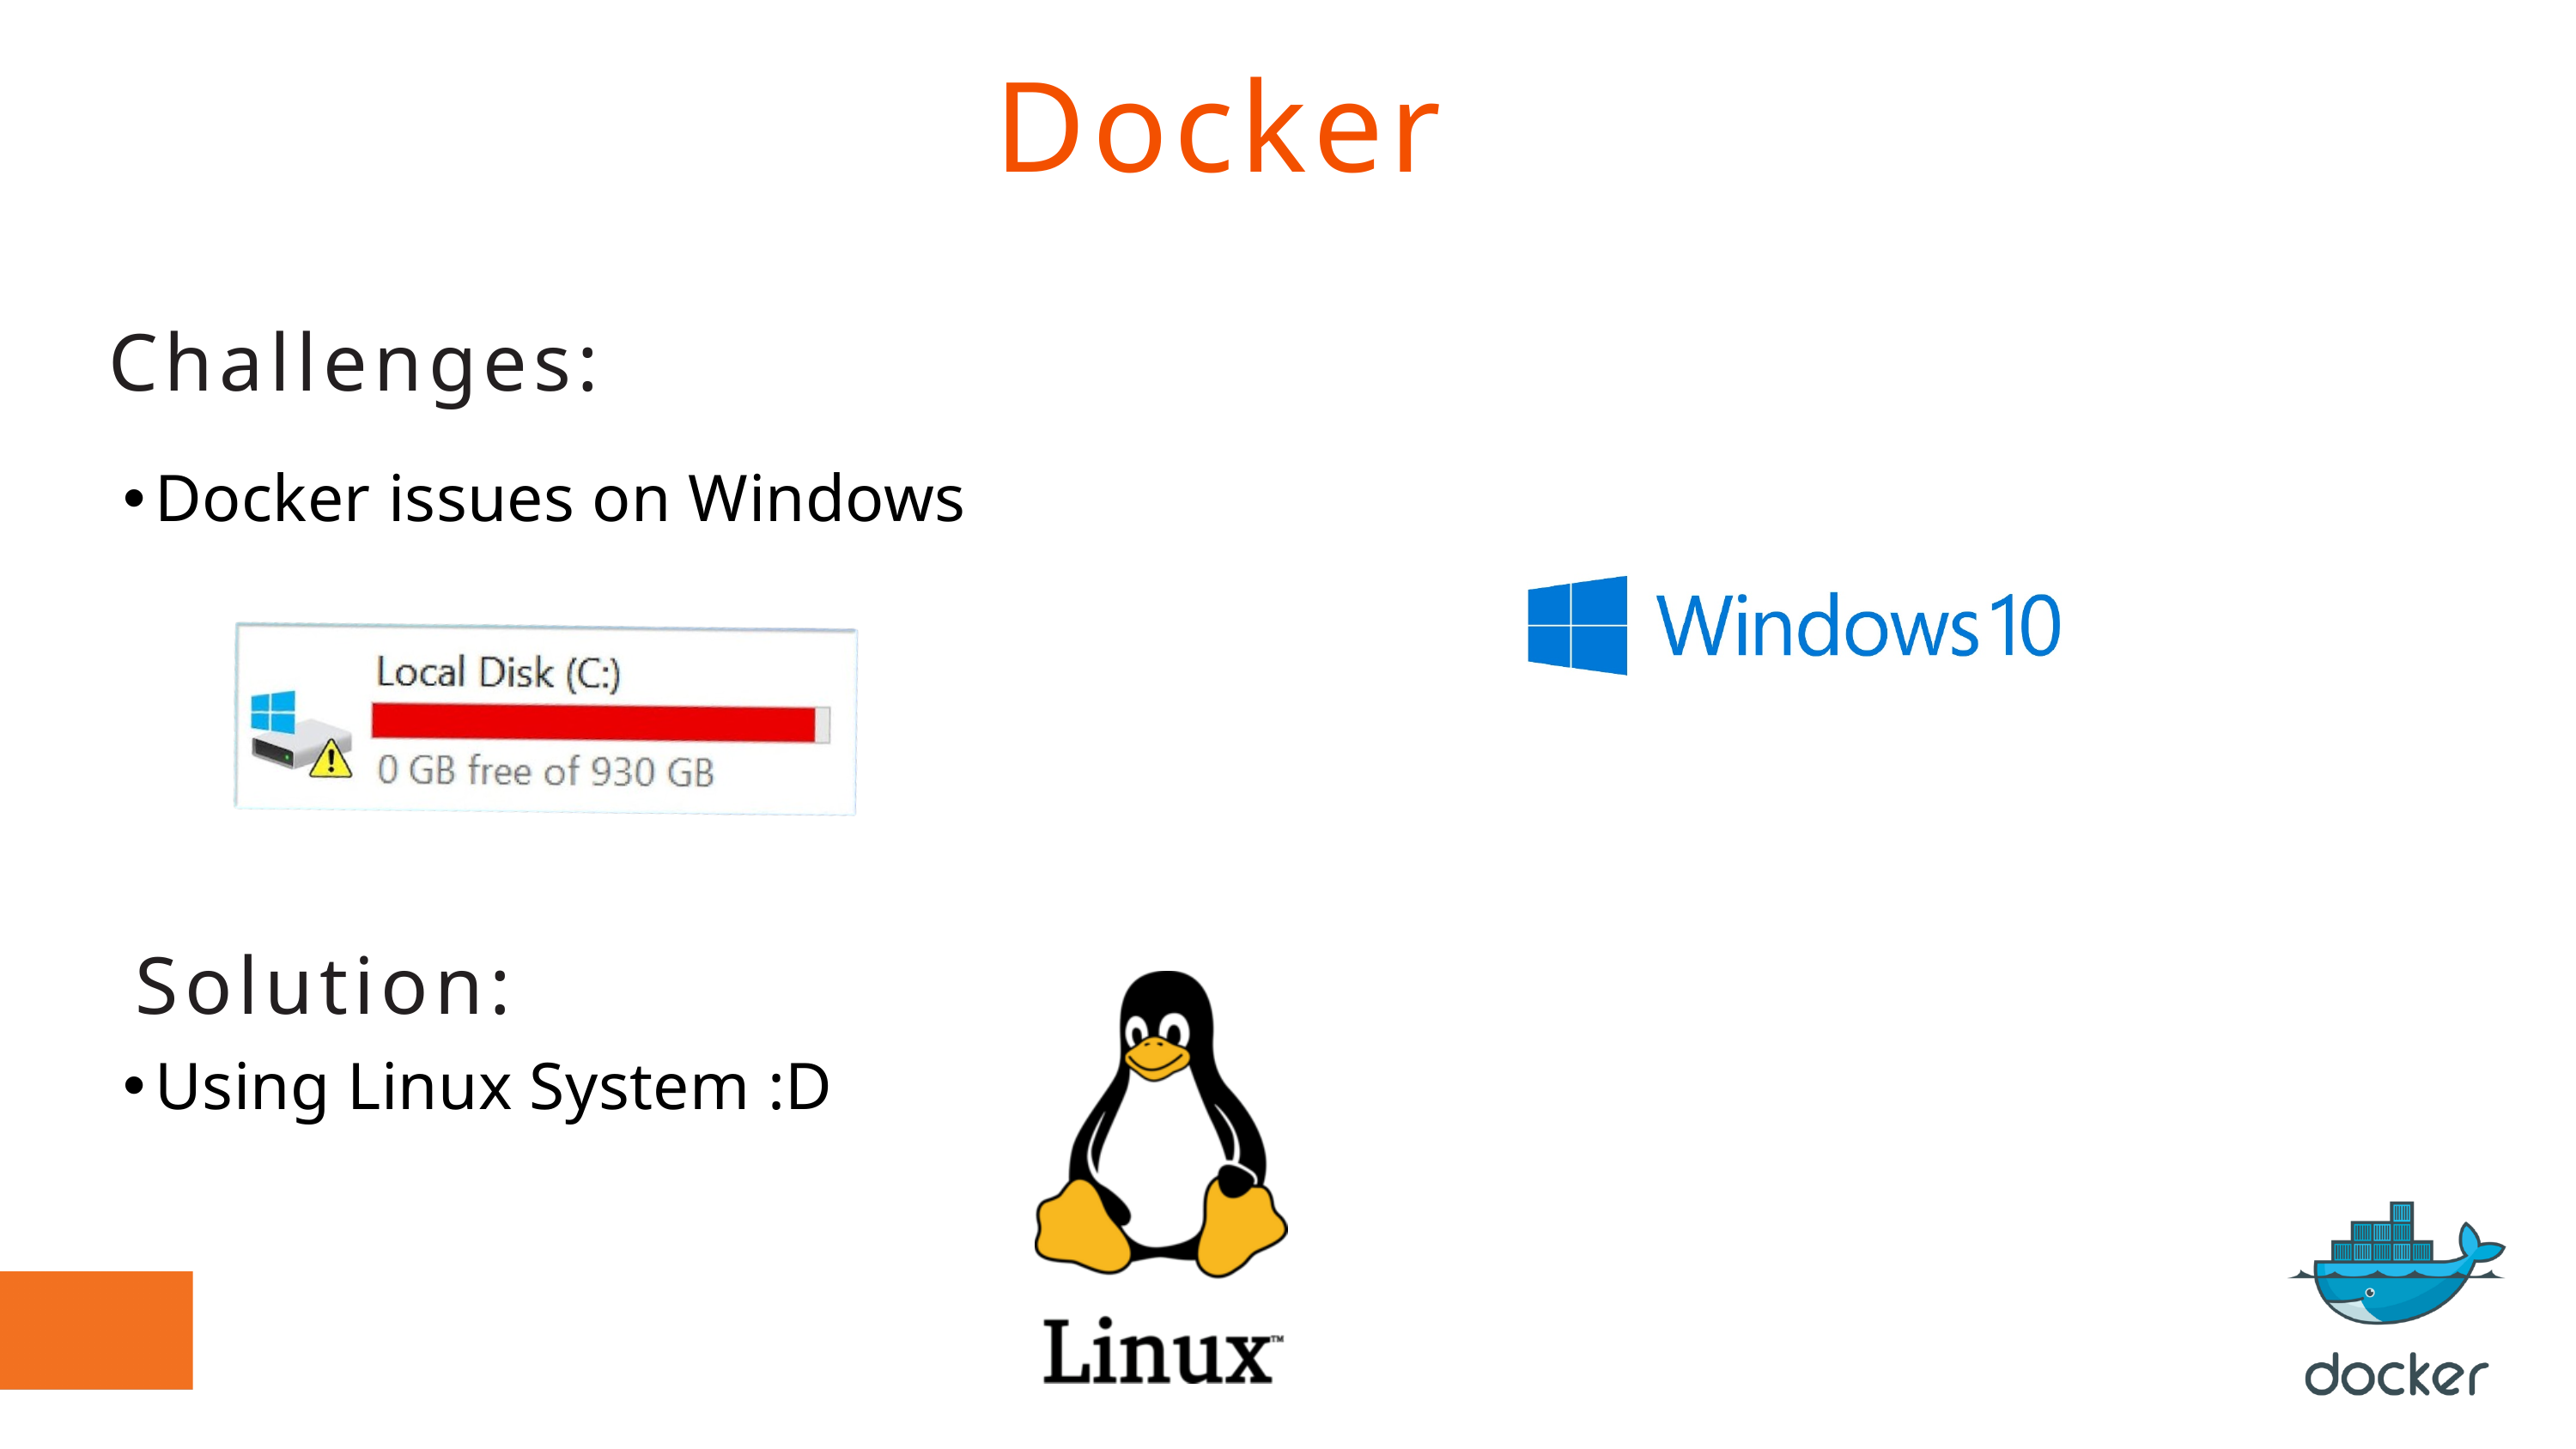

Docker
Challenges:
Docker issues on Windows
 Solution:
Using Linux System :D